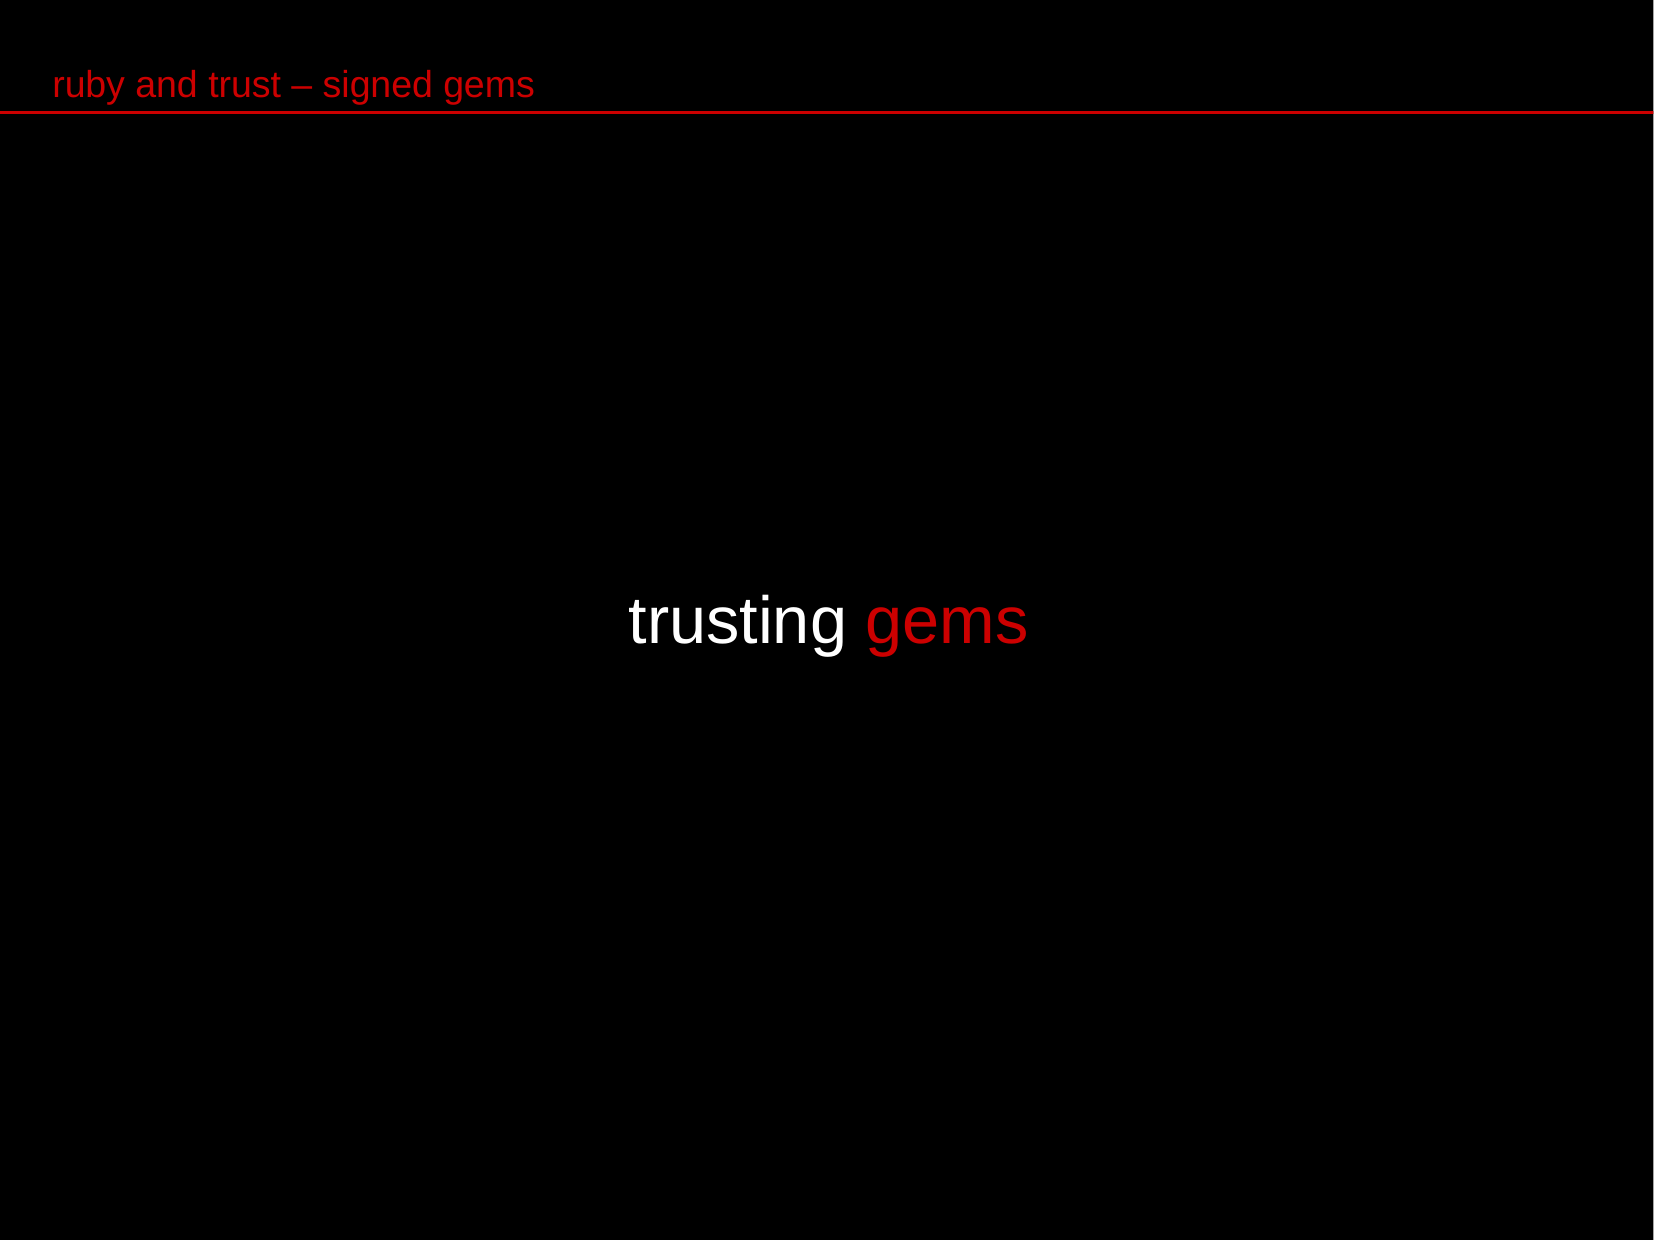

# trusting gems
ruby and trust – signed gems